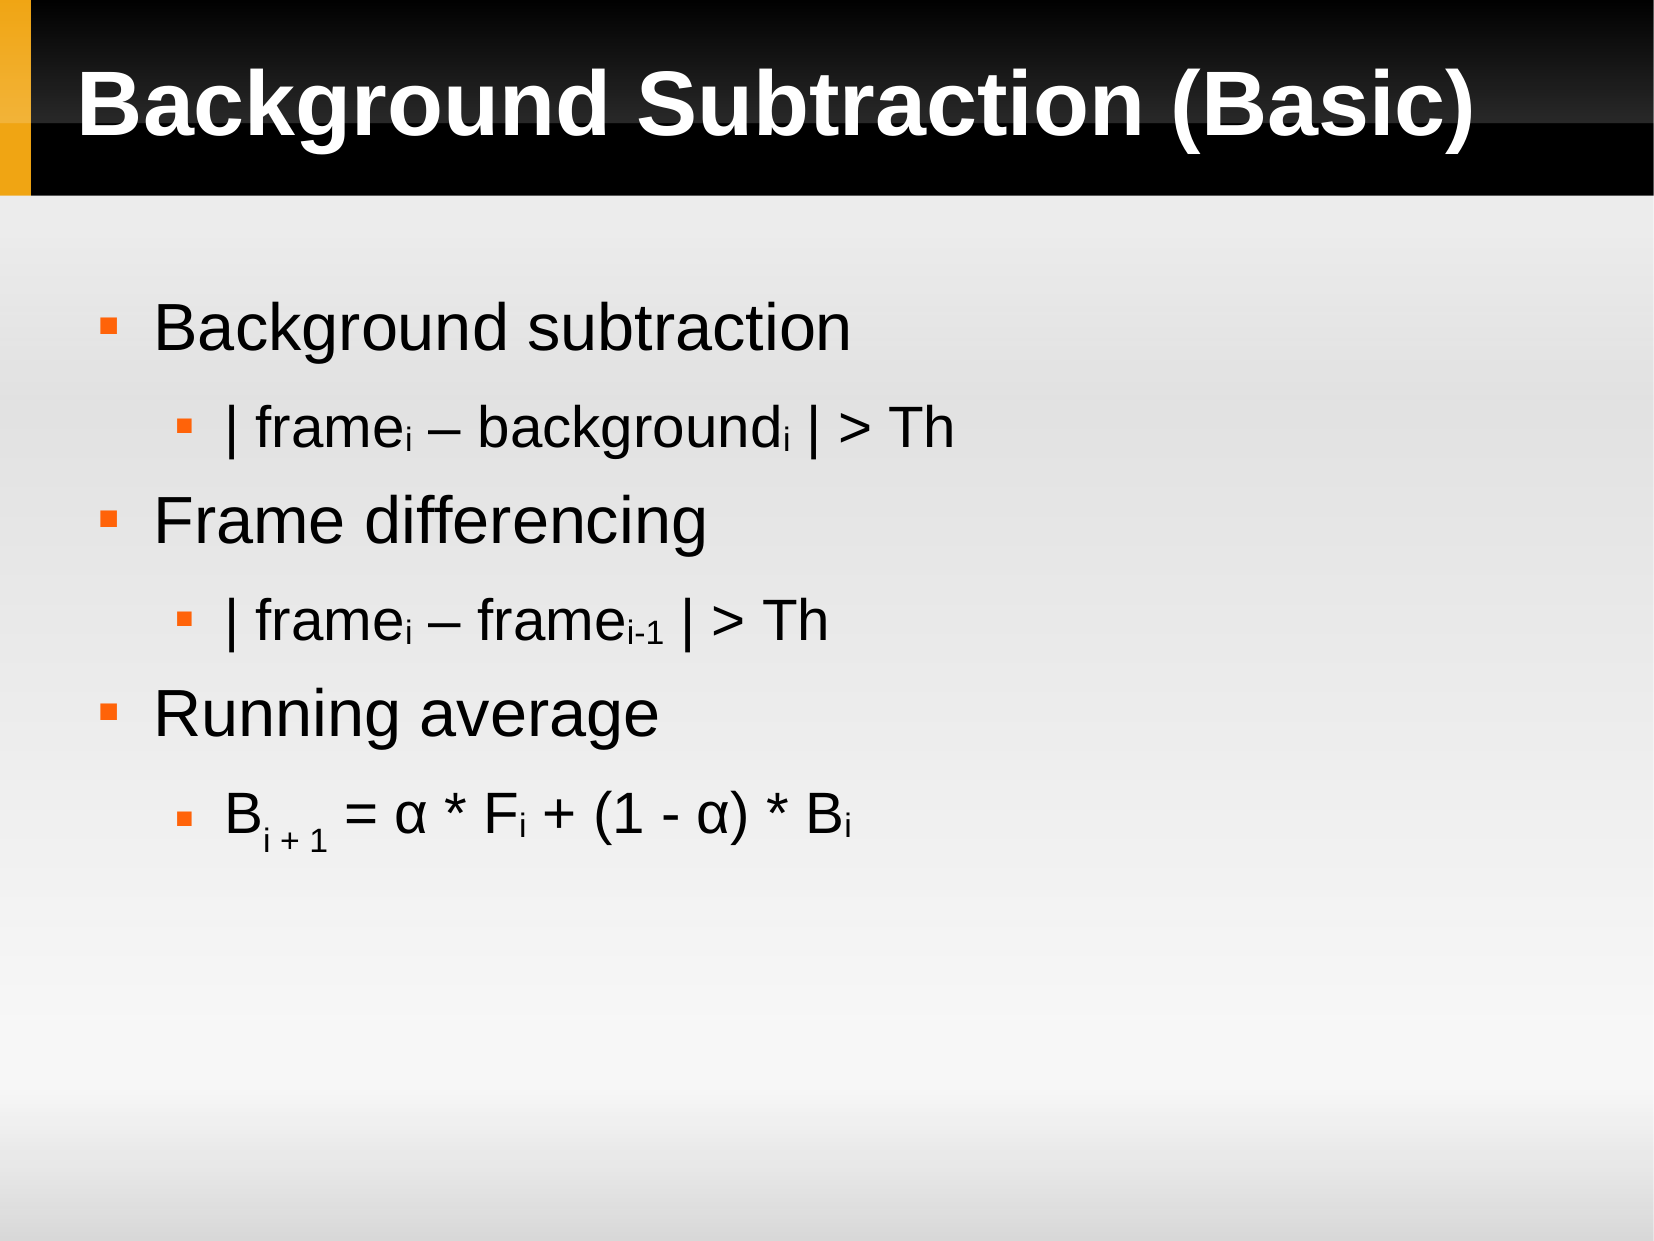

# Background Subtraction (Basic)
Background subtraction
| framei – backgroundi | > Th
Frame differencing
| framei – framei-1 | > Th
Running average
Bi + 1 = α * Fi + (1 - α) * Bi